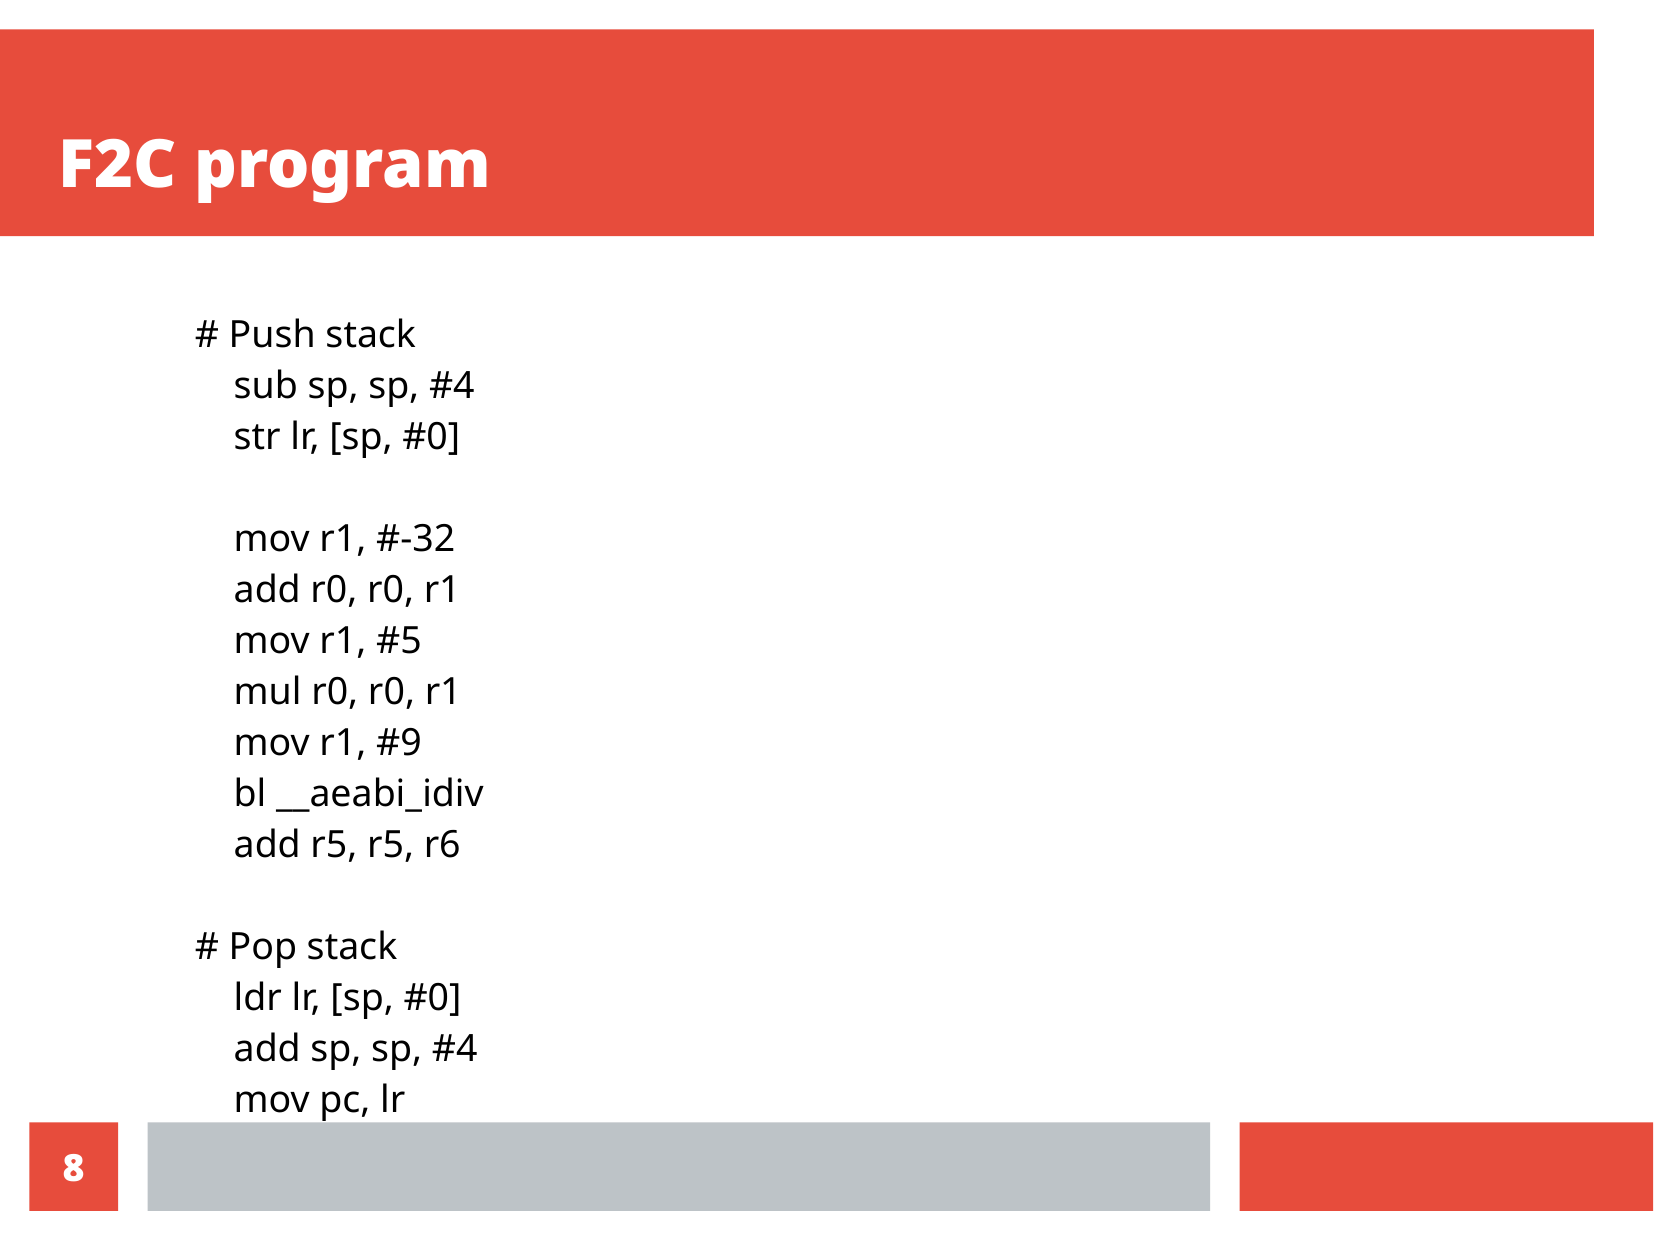

# F2C program
# Push stack
 sub sp, sp, #4
 str lr, [sp, #0]
 mov r1, #-32
 add r0, r0, r1
 mov r1, #5
 mul r0, r0, r1
 mov r1, #9
 bl __aeabi_idiv
 add r5, r5, r6
# Pop stack
 ldr lr, [sp, #0]
 add sp, sp, #4
 mov pc, lr
8